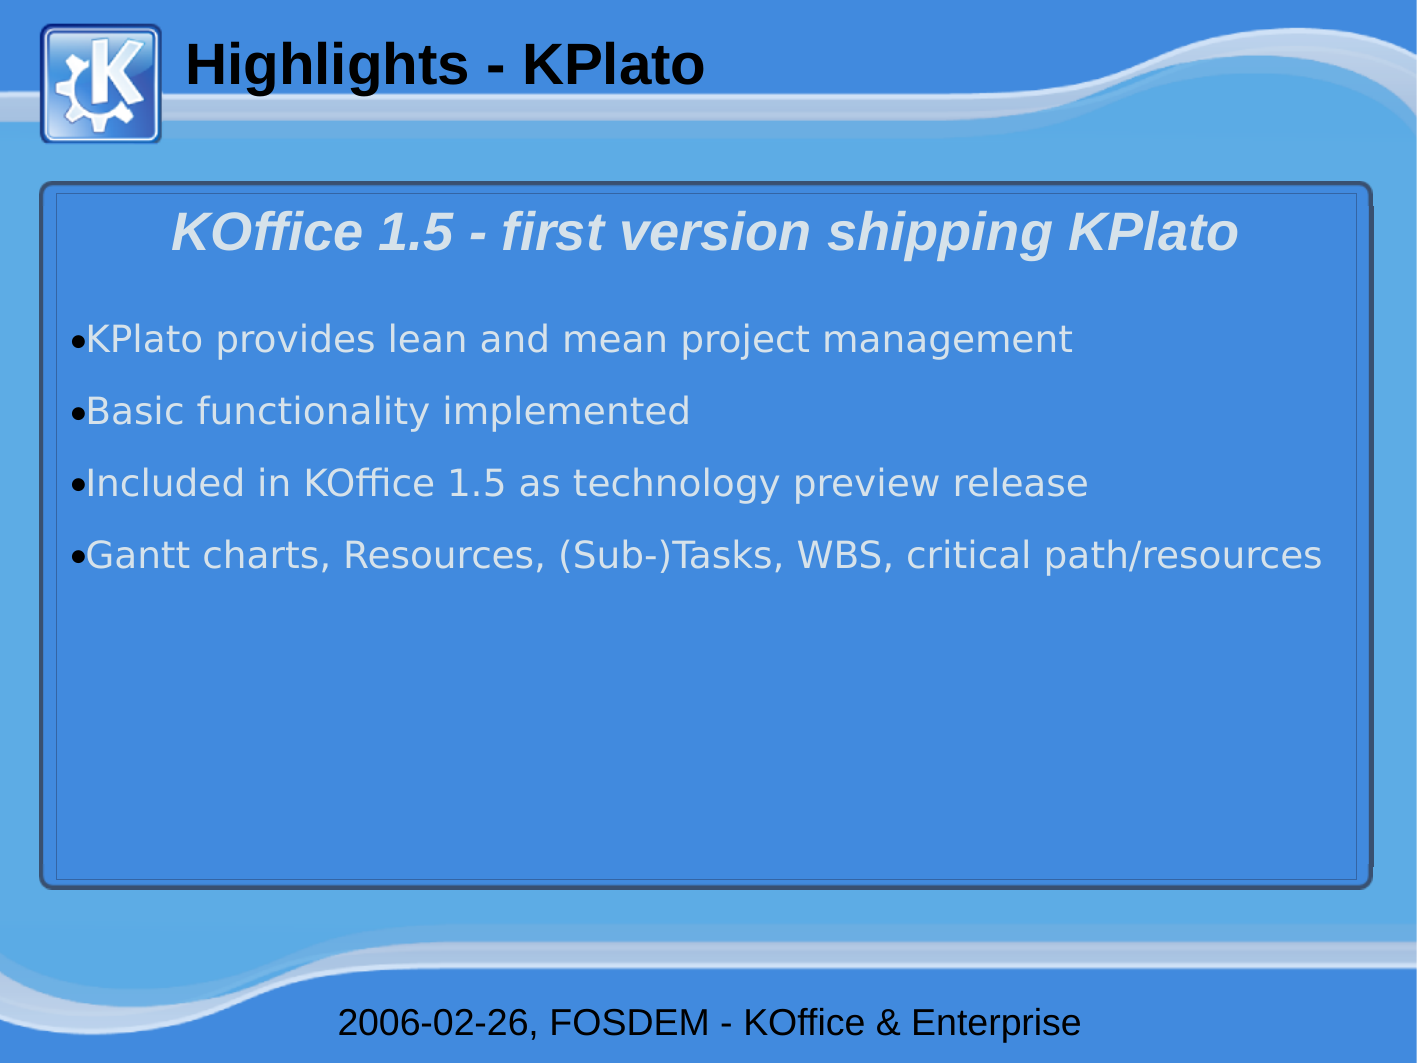

Highlights - KPlato
KOffice 1.5 - first version shipping KPlato
KPlato provides lean and mean project management
Basic functionality implemented
Included in KOffice 1.5 as technology preview release
Gantt charts, Resources, (Sub-)Tasks, WBS, critical path/resources